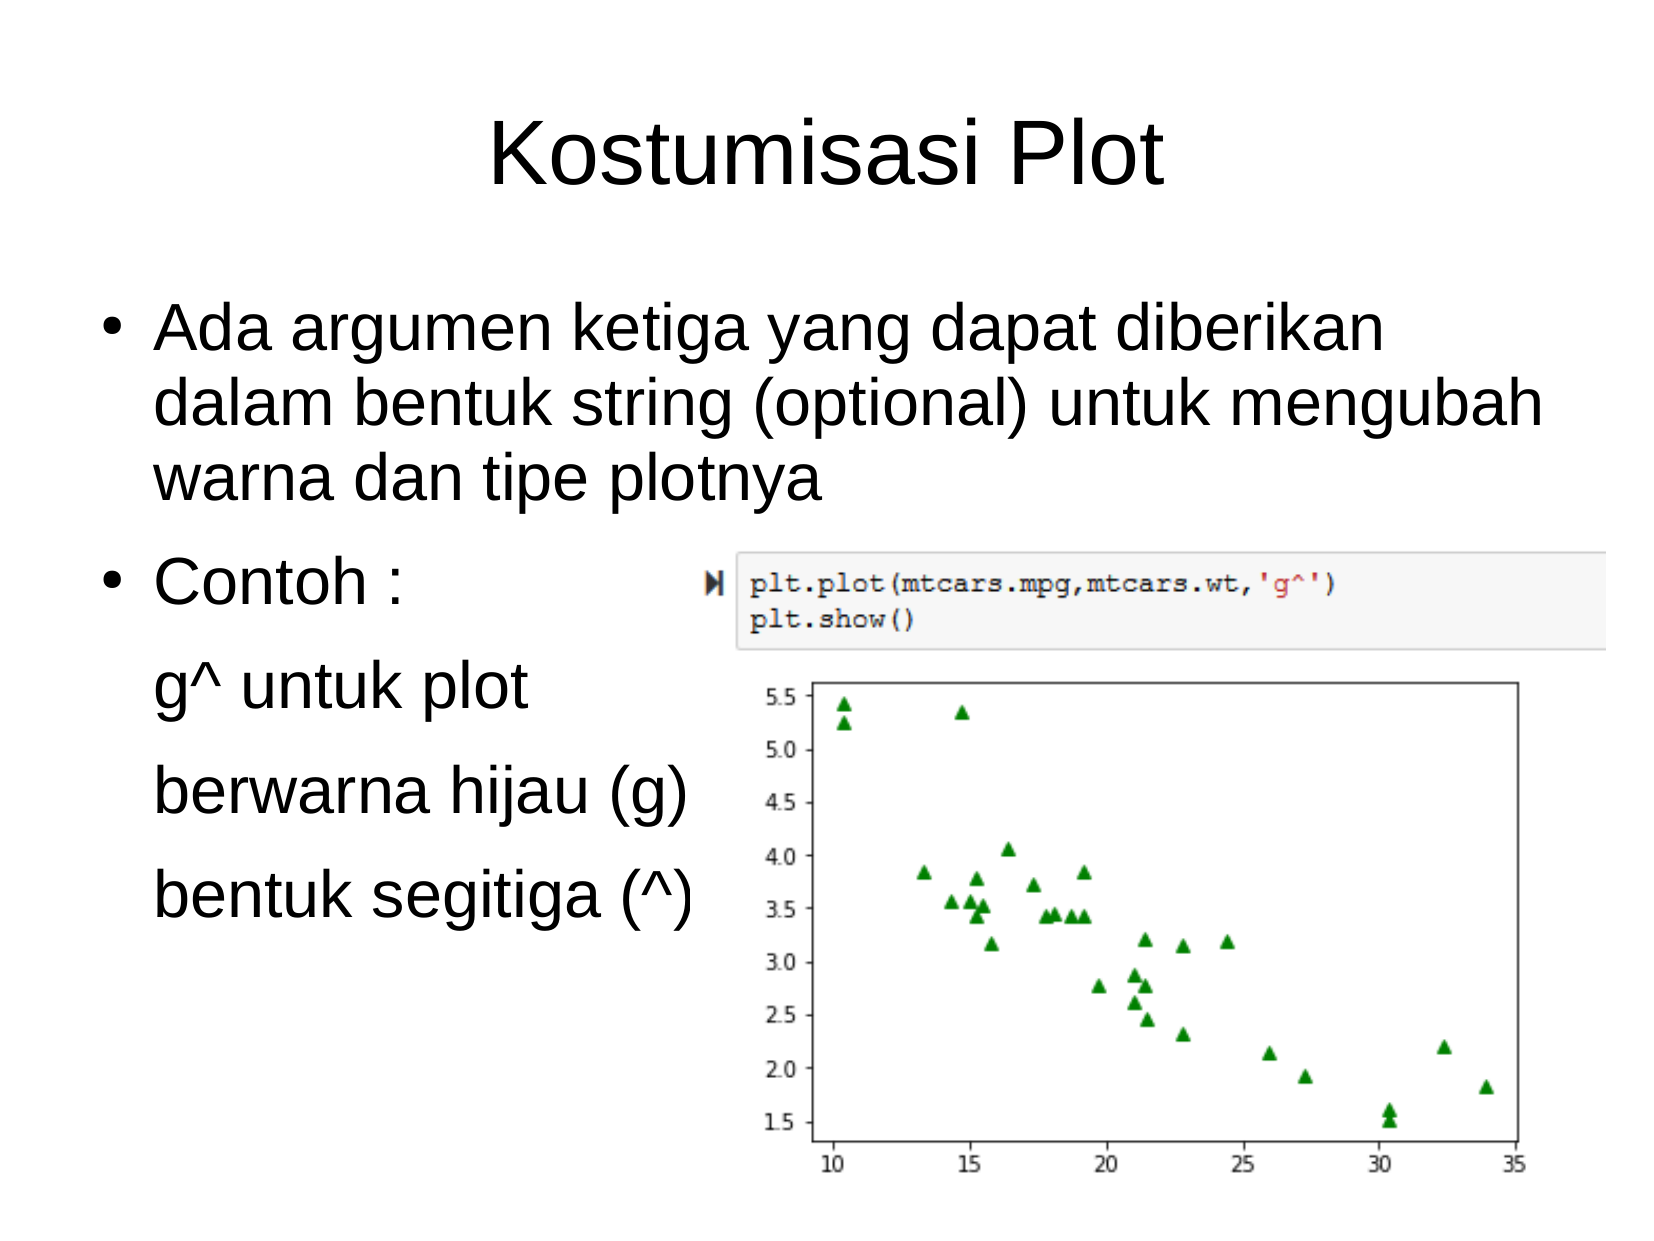

# Kostumisasi Plot
Ada argumen ketiga yang dapat diberikan dalam bentuk string (optional) untuk mengubah warna dan tipe plotnya
Contoh :
g^ untuk plot
berwarna hijau (g)
bentuk segitiga (^)